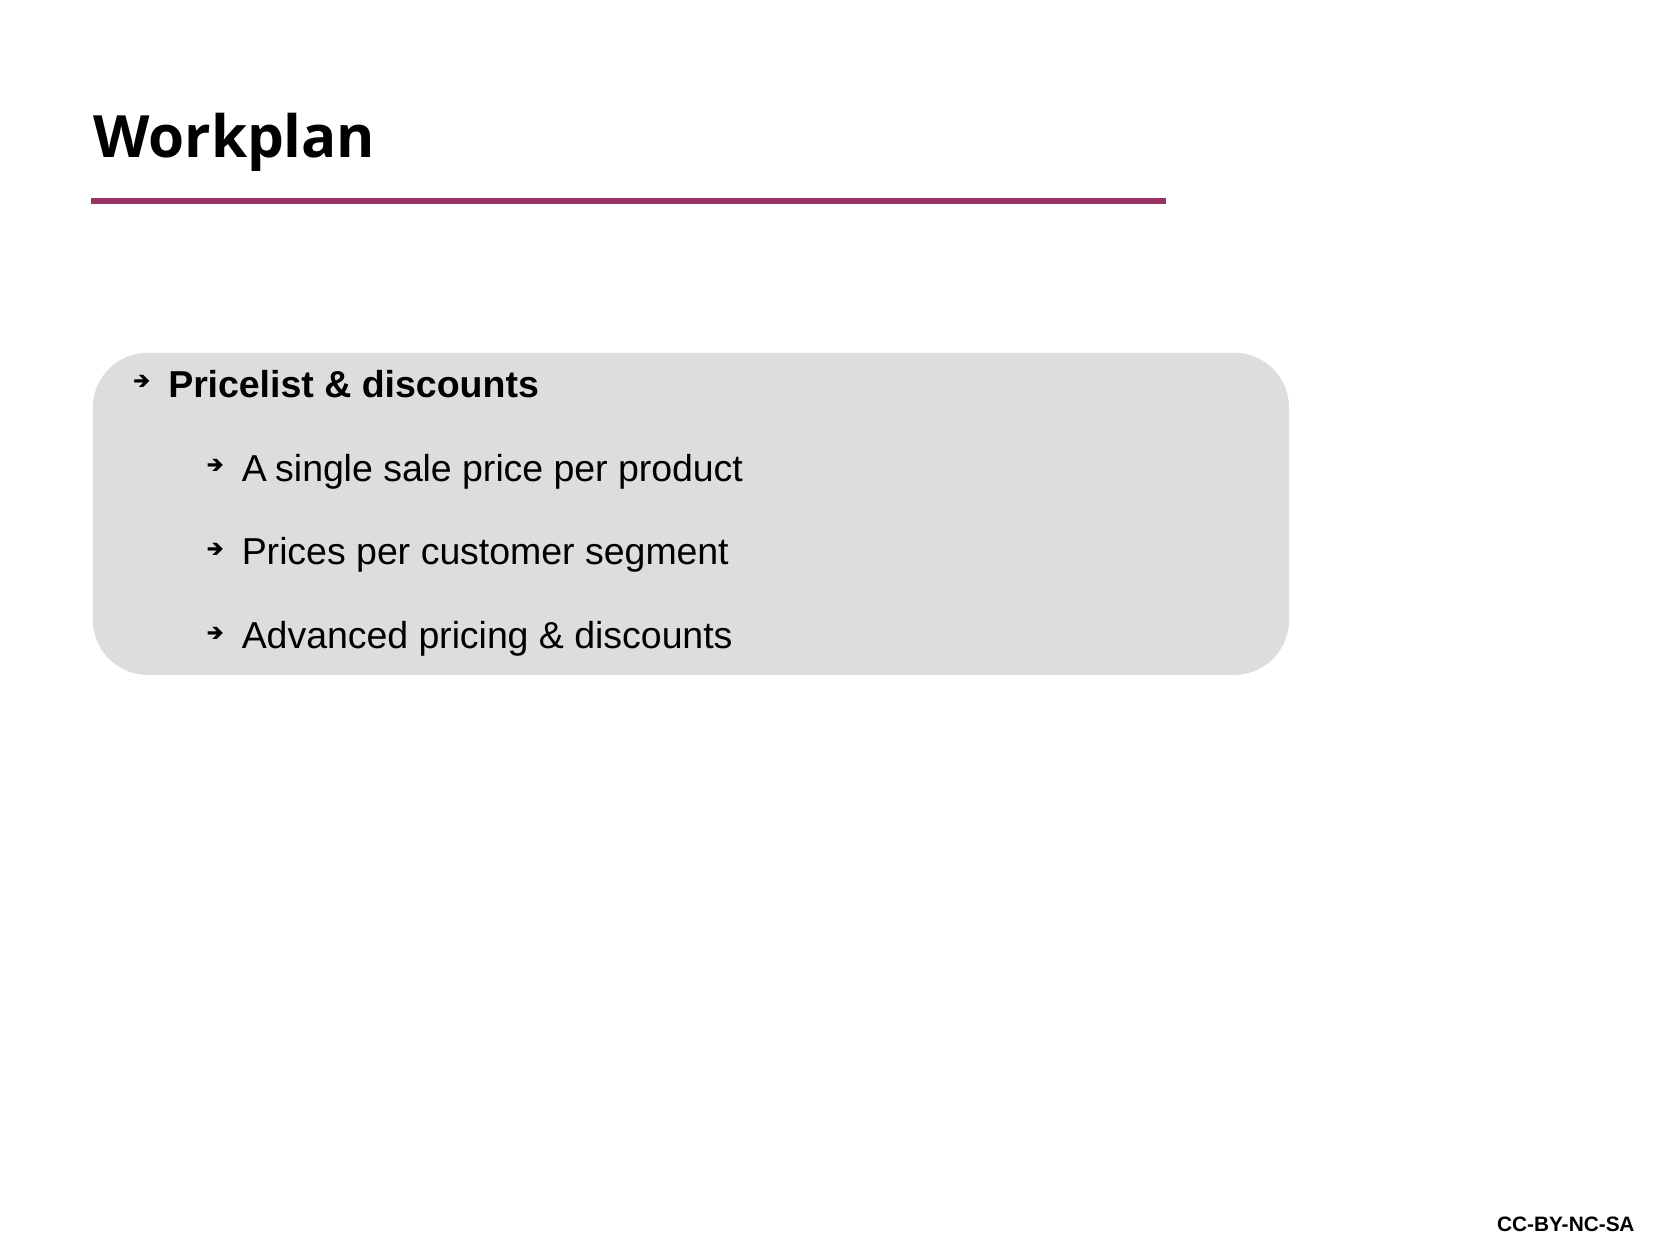

# Workplan
Pricelist & discounts
A single sale price per product
Prices per customer segment
Advanced pricing & discounts
CC-BY-NC-SA